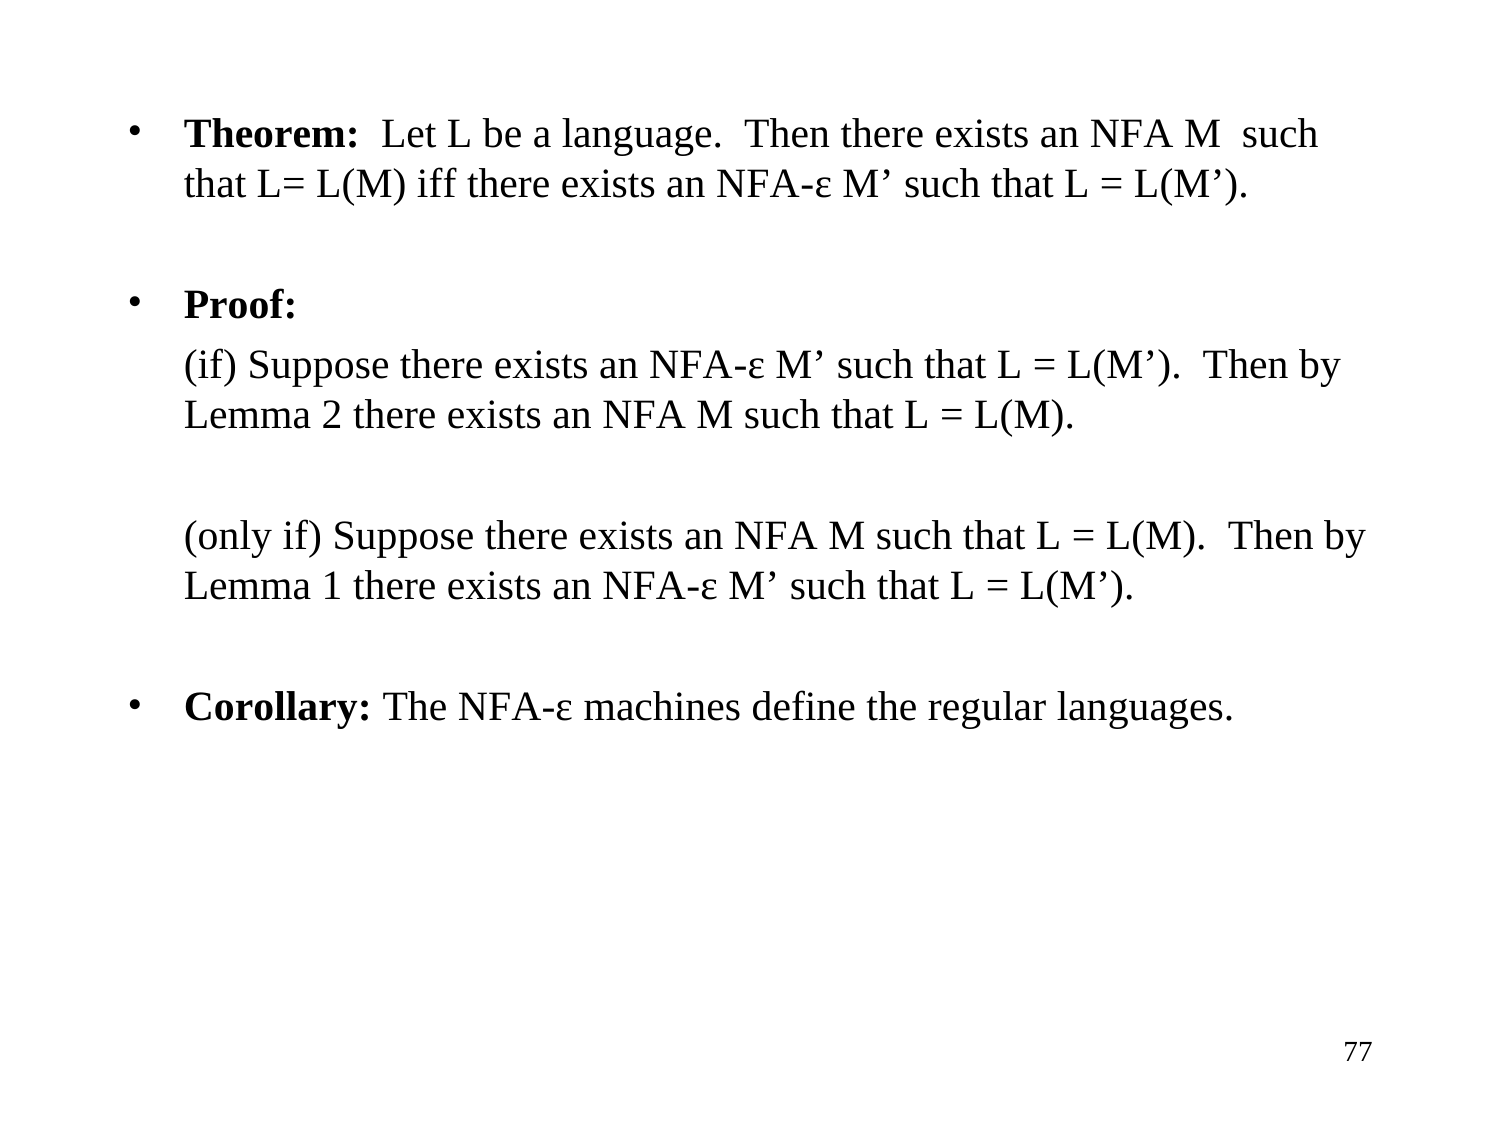

# Theorem: Let L be a language. Then there exists an NFA M such that L= L(M) iff there exists an NFA-ε M’ such that L = L(M’).
Proof:
	(if) Suppose there exists an NFA-ε M’ such that L = L(M’). Then by Lemma 2 there exists an NFA M such that L = L(M).
	(only if) Suppose there exists an NFA M such that L = L(M). Then by Lemma 1 there exists an NFA-ε M’ such that L = L(M’).
Corollary: The NFA-ε machines define the regular languages.